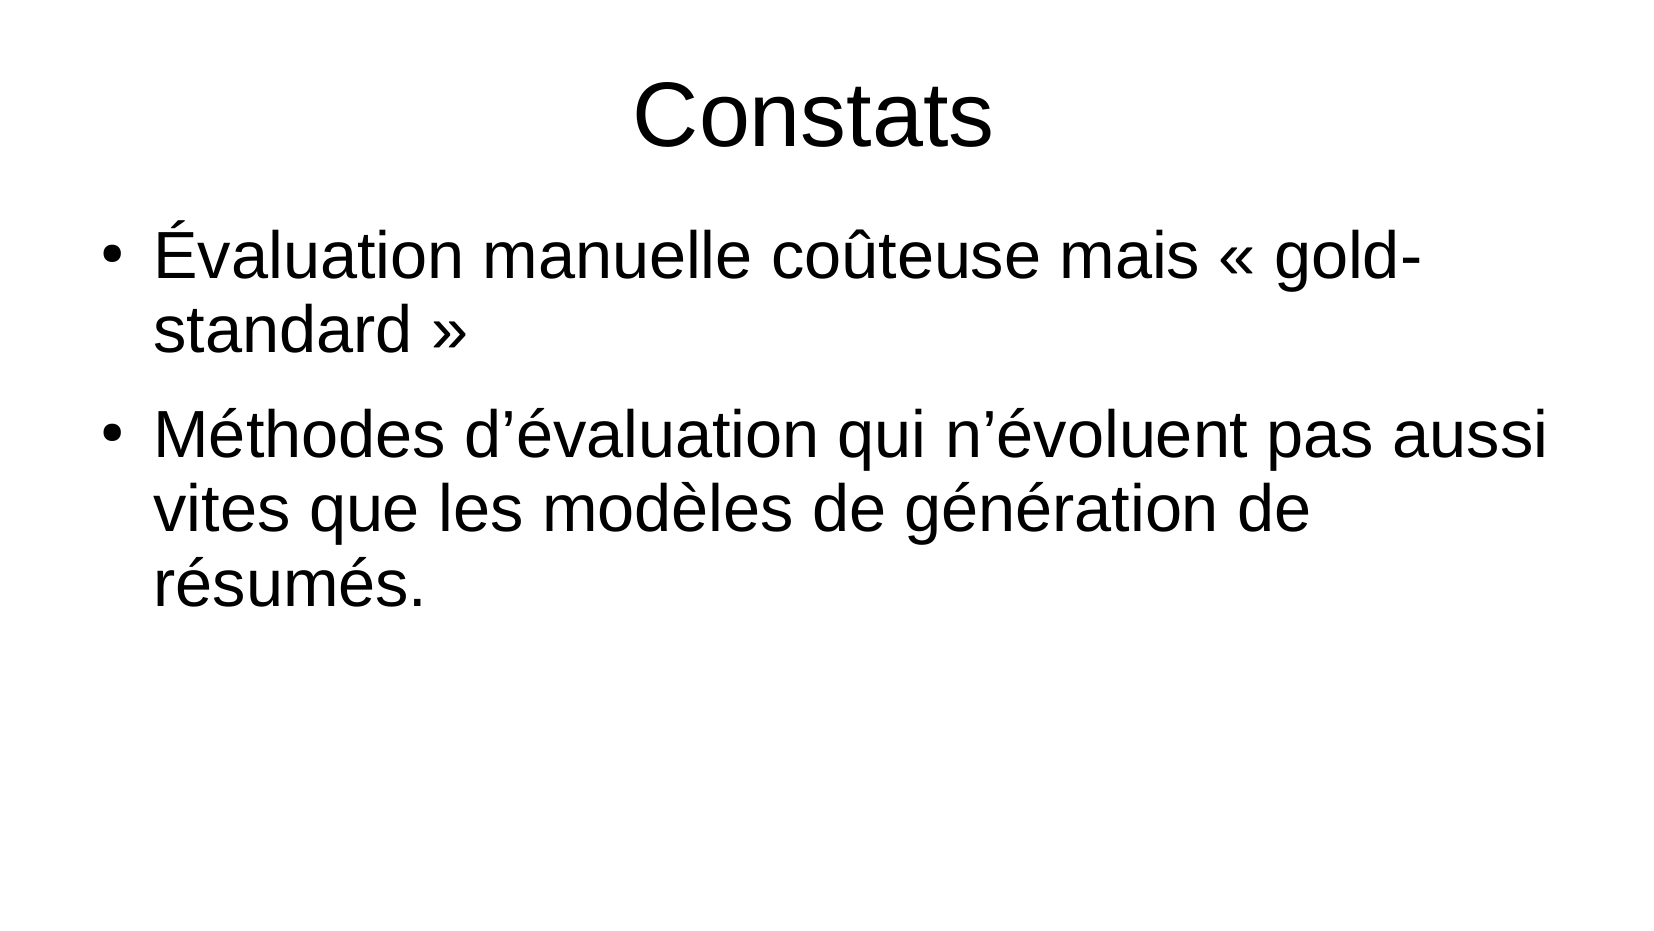

# Constats
Évaluation manuelle coûteuse mais « gold-standard »
Méthodes d’évaluation qui n’évoluent pas aussi vites que les modèles de génération de résumés.